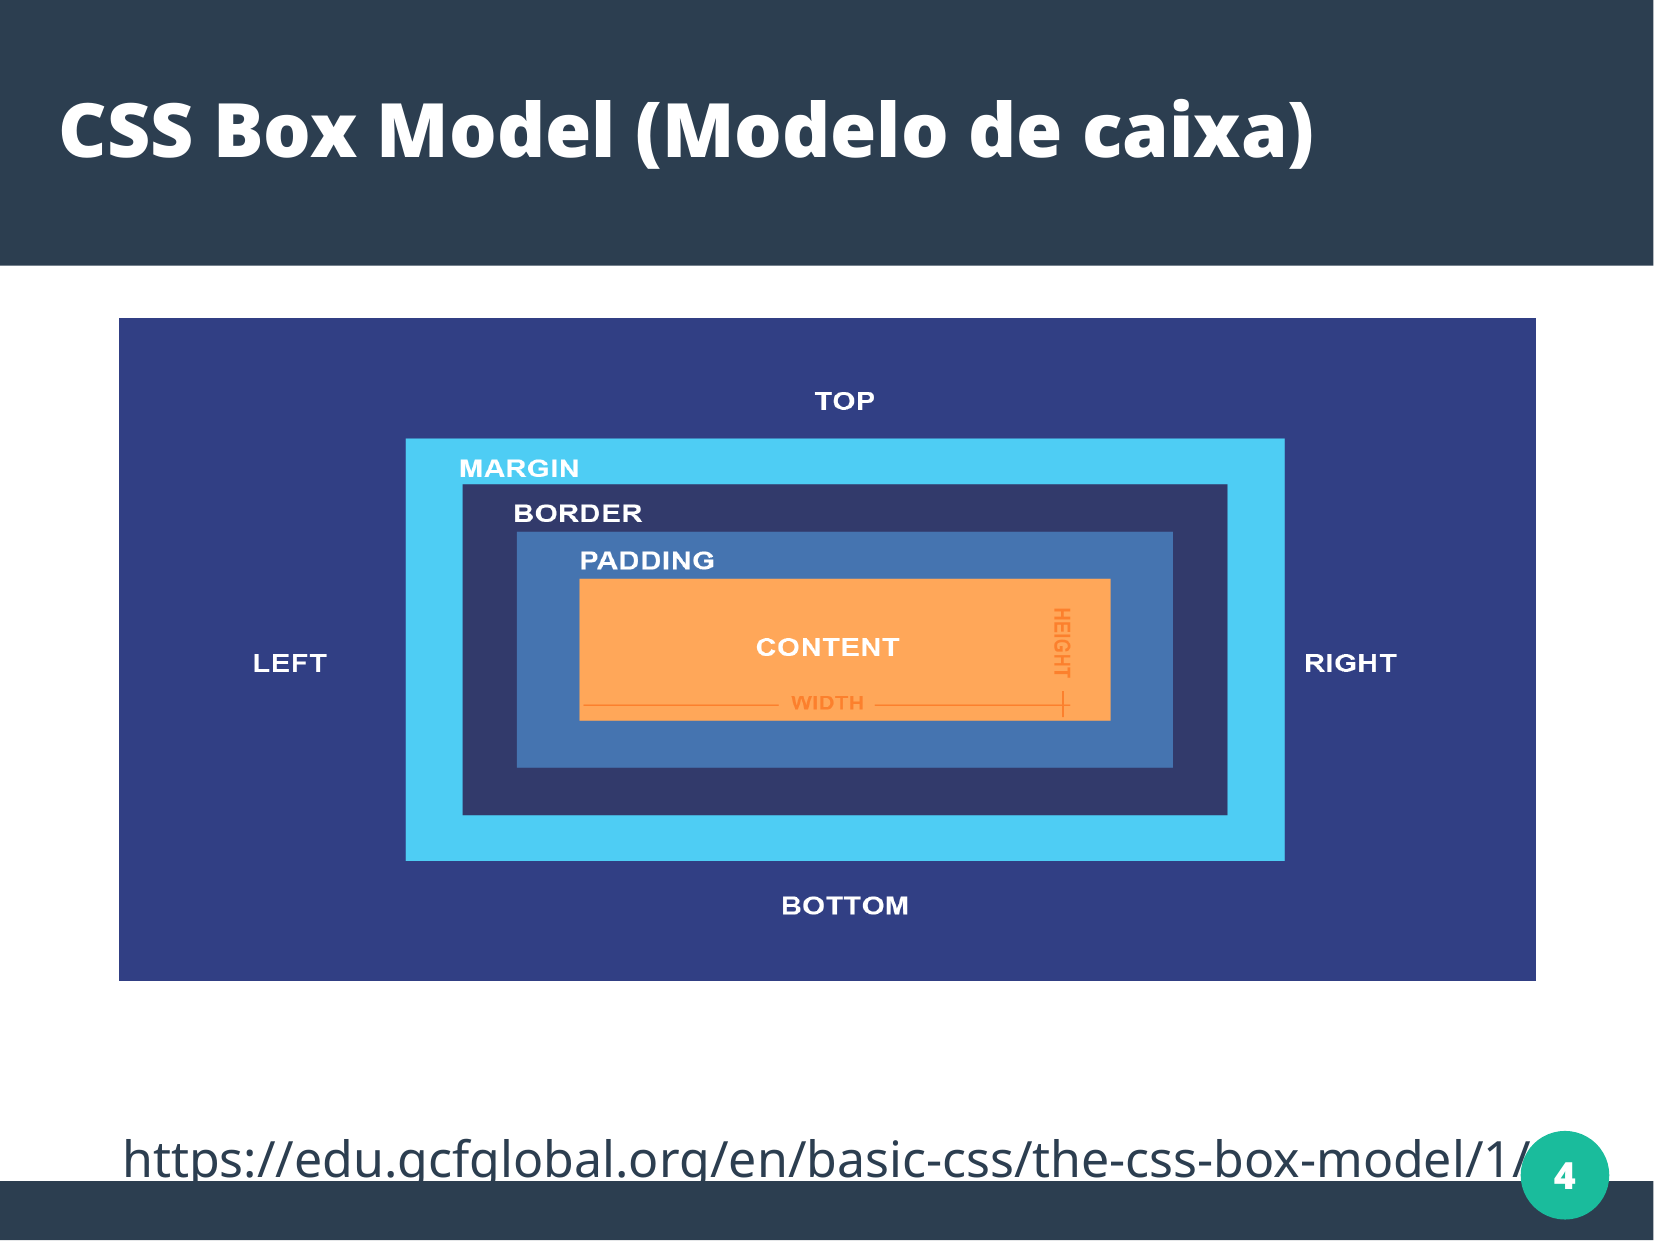

# CSS Box Model (Modelo de caixa)
https://edu.gcfglobal.org/en/basic-css/the-css-box-model/1/
4